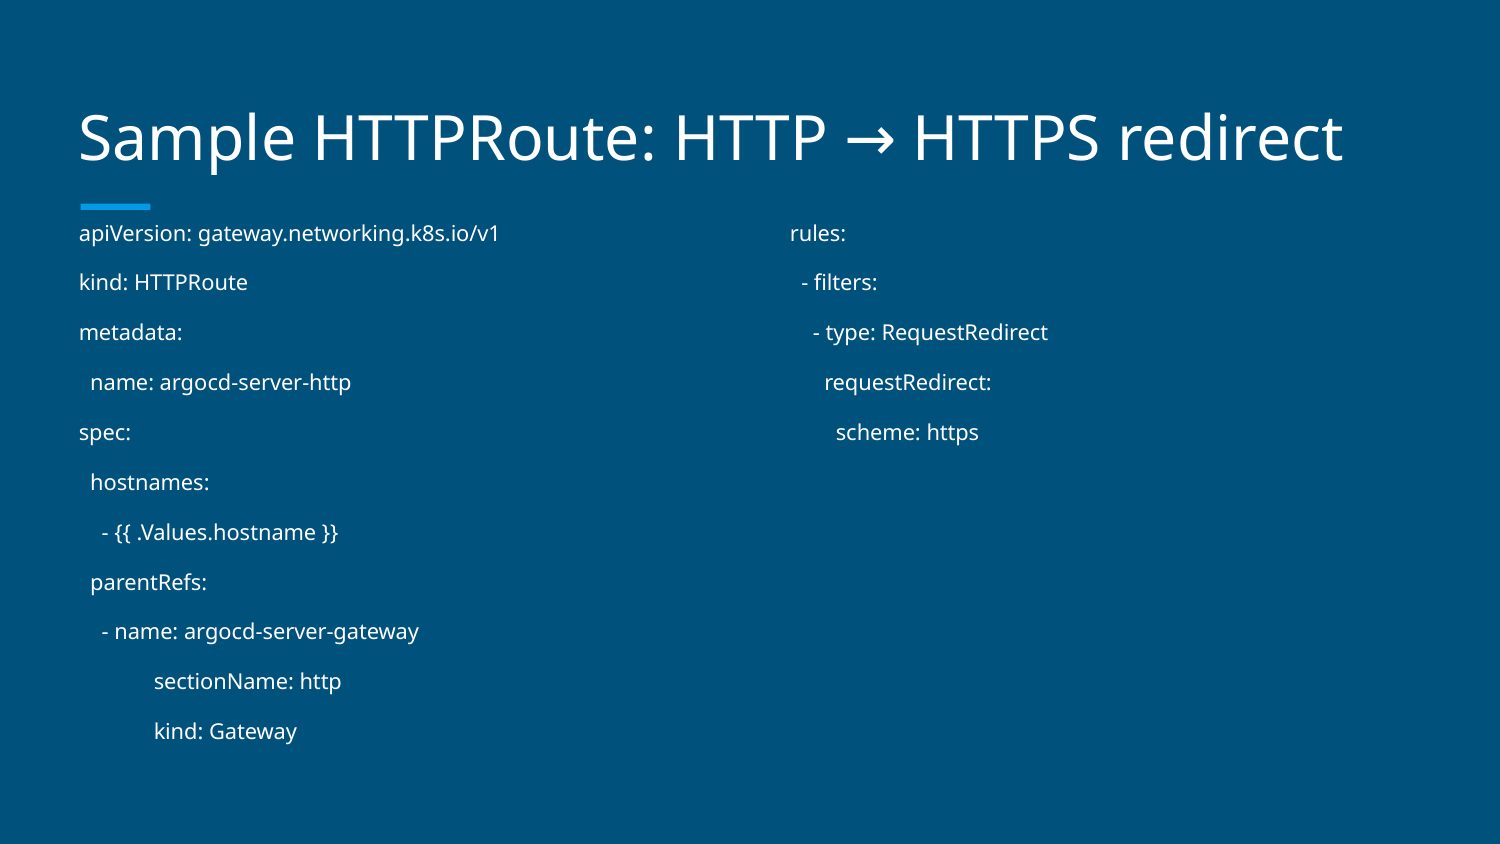

# Sample HTTPRoute: HTTP → HTTPS redirect
apiVersion: gateway.networking.k8s.io/v1
kind: HTTPRoute
metadata:
 name: argocd-server-http
spec:
 hostnames:
 - {{ .Values.hostname }}
 parentRefs:
 - name: argocd-server-gateway
 	sectionName: http
 	kind: Gateway
 rules:
 - filters:
 - type: RequestRedirect
 requestRedirect:
 scheme: https